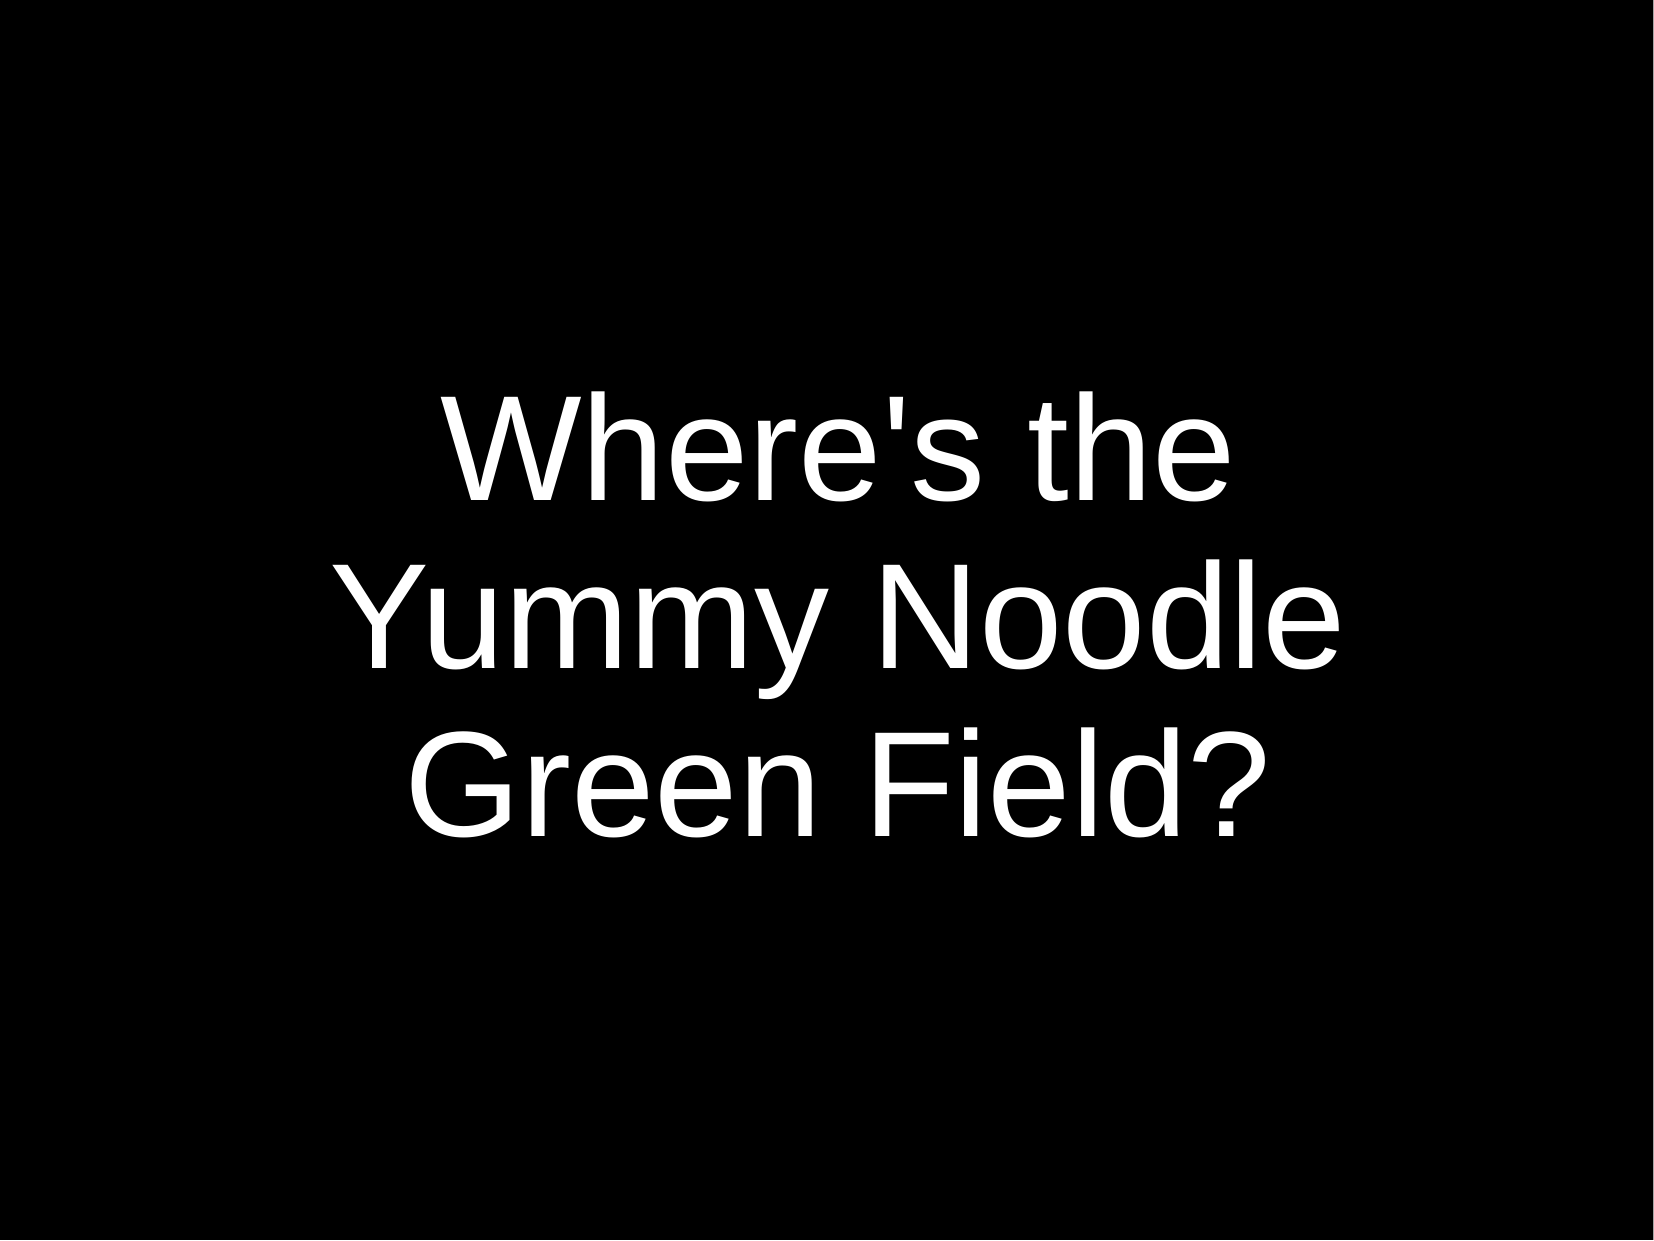

# Where's the Yummy Noodle Green Field?